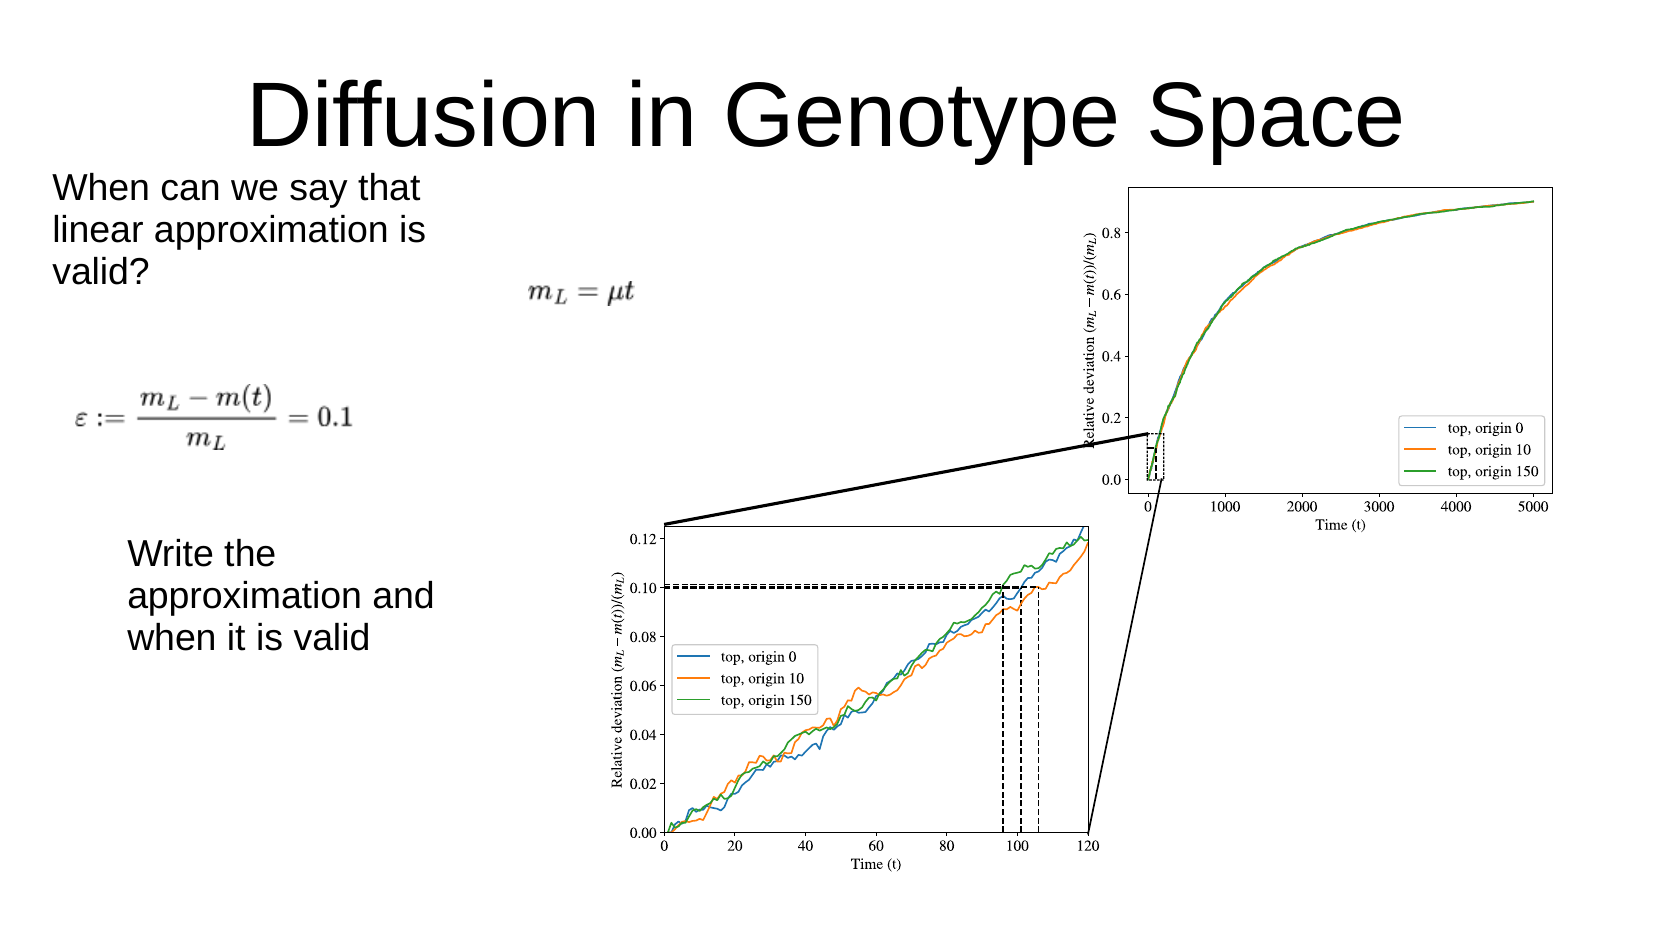

# Diffusion in Genotype Space
When can we say that linear approximation is valid?
Write the approximation and when it is valid